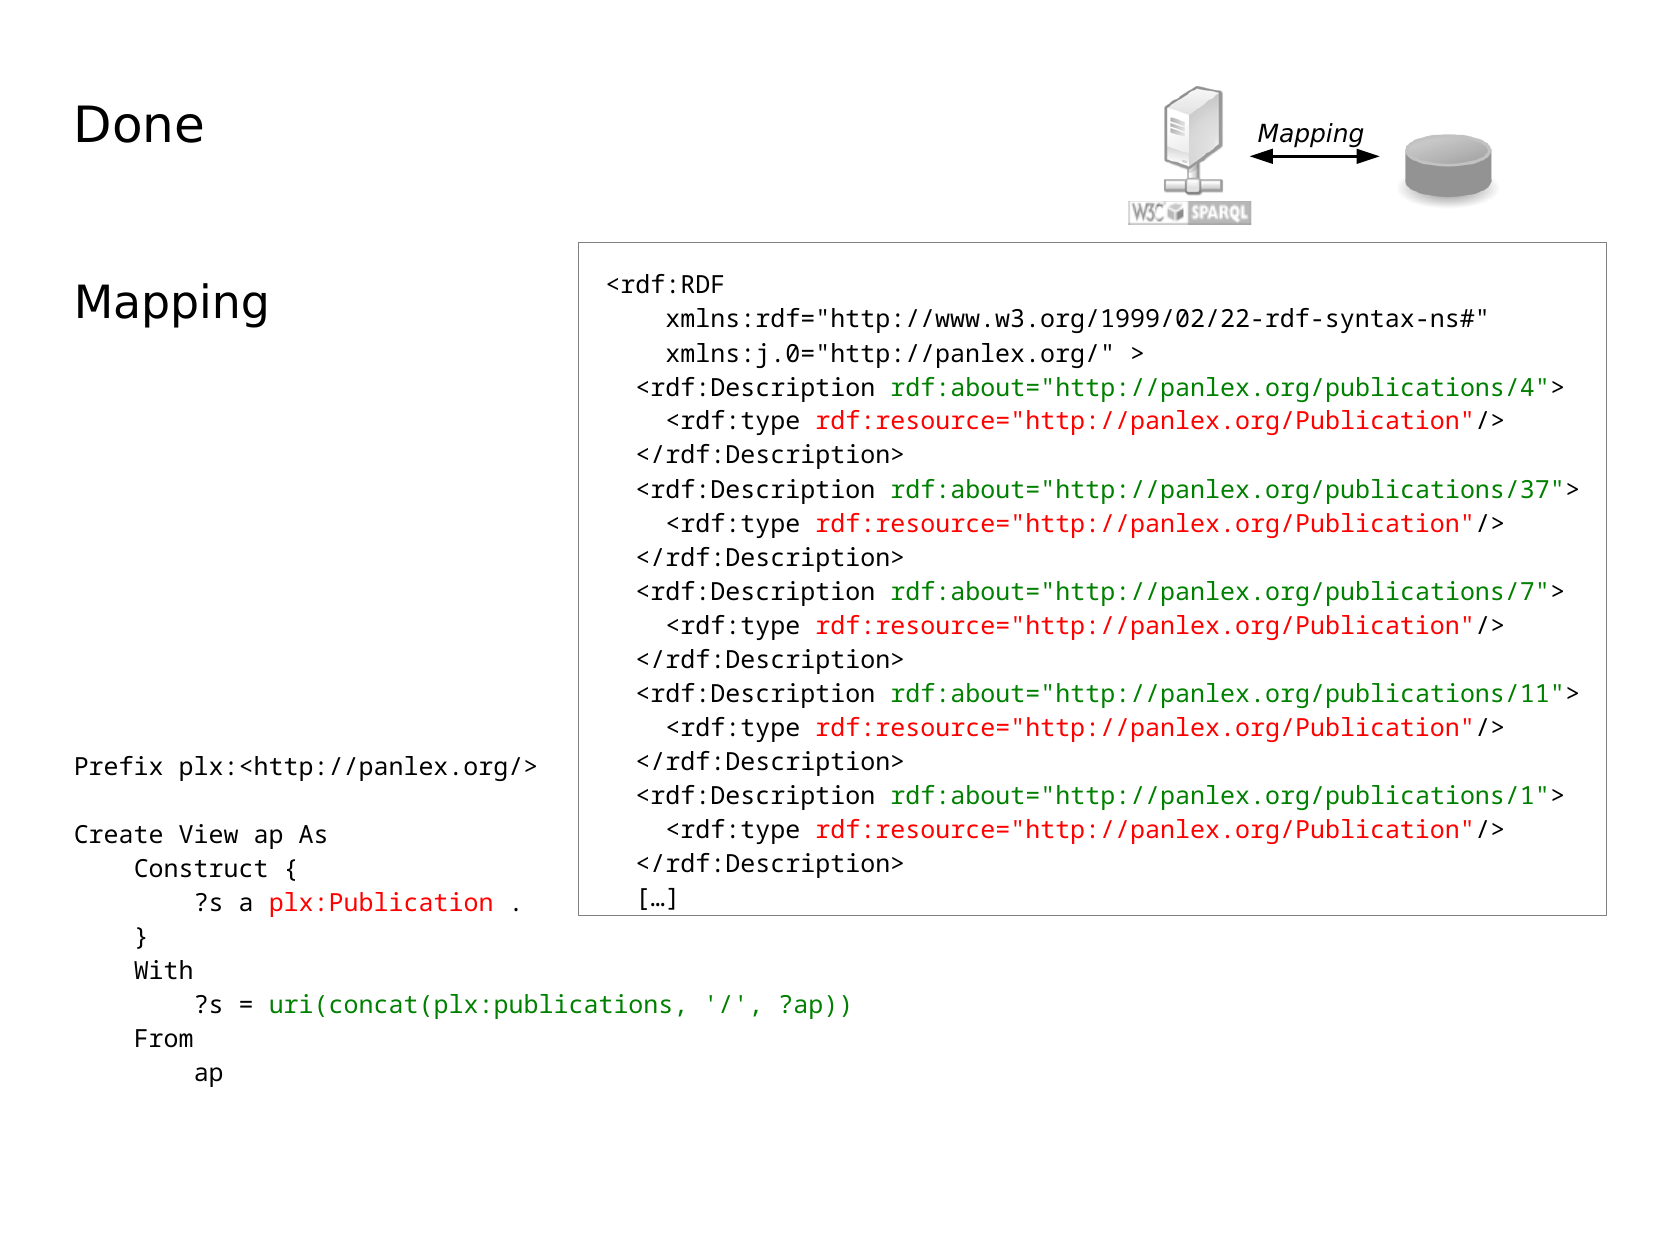

Done
Mapping
Mapping
Prefix plx:<http://panlex.org/>
Create View ap As
 Construct {
 ?s a plx:Publication .
 }
 With
 ?s = uri(concat(plx:publications, '/', ?ap))
 From
 ap
<rdf:RDF
 xmlns:rdf="http://www.w3.org/1999/02/22-rdf-syntax-ns#"
 xmlns:j.0="http://panlex.org/" >
 <rdf:Description rdf:about="http://panlex.org/publications/4">
 <rdf:type rdf:resource="http://panlex.org/Publication"/>
 </rdf:Description>
 <rdf:Description rdf:about="http://panlex.org/publications/37">
 <rdf:type rdf:resource="http://panlex.org/Publication"/>
 </rdf:Description>
 <rdf:Description rdf:about="http://panlex.org/publications/7">
 <rdf:type rdf:resource="http://panlex.org/Publication"/>
 </rdf:Description>
 <rdf:Description rdf:about="http://panlex.org/publications/11">
 <rdf:type rdf:resource="http://panlex.org/Publication"/>
 </rdf:Description>
 <rdf:Description rdf:about="http://panlex.org/publications/1">
 <rdf:type rdf:resource="http://panlex.org/Publication"/>
 </rdf:Description>
 […]